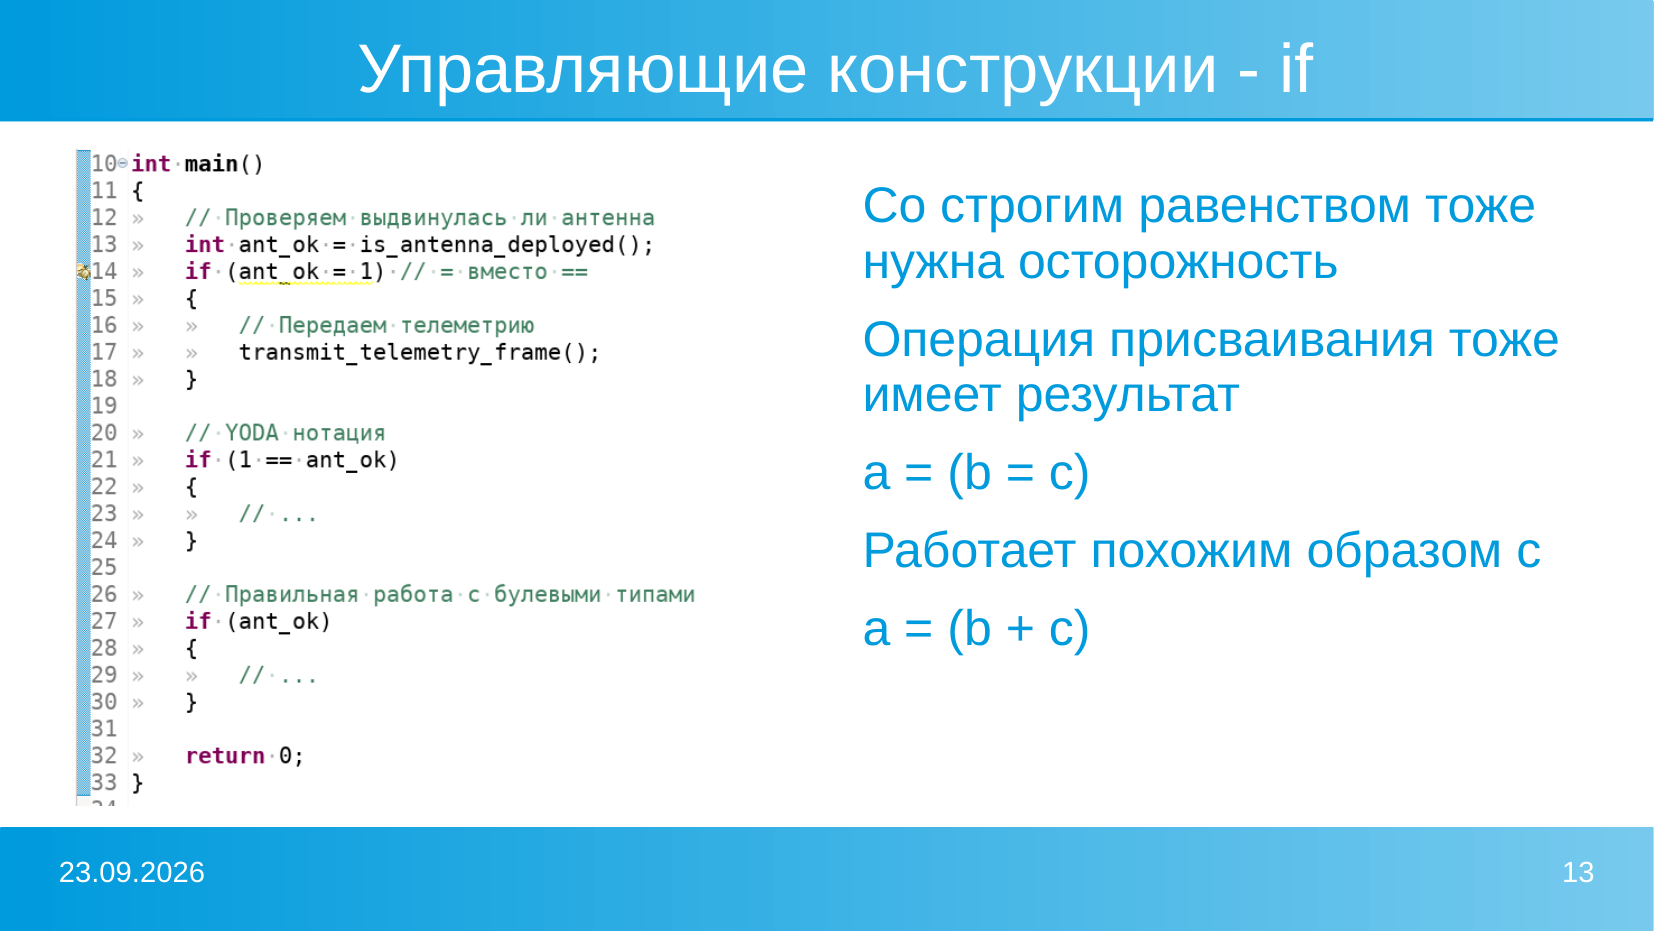

# Управляющие конструкции - if
Со строгим равенством тоже нужна осторожность
Операция присваивания тоже имеет результат
a = (b = c)
Работает похожим образом с
a = (b + c)
13